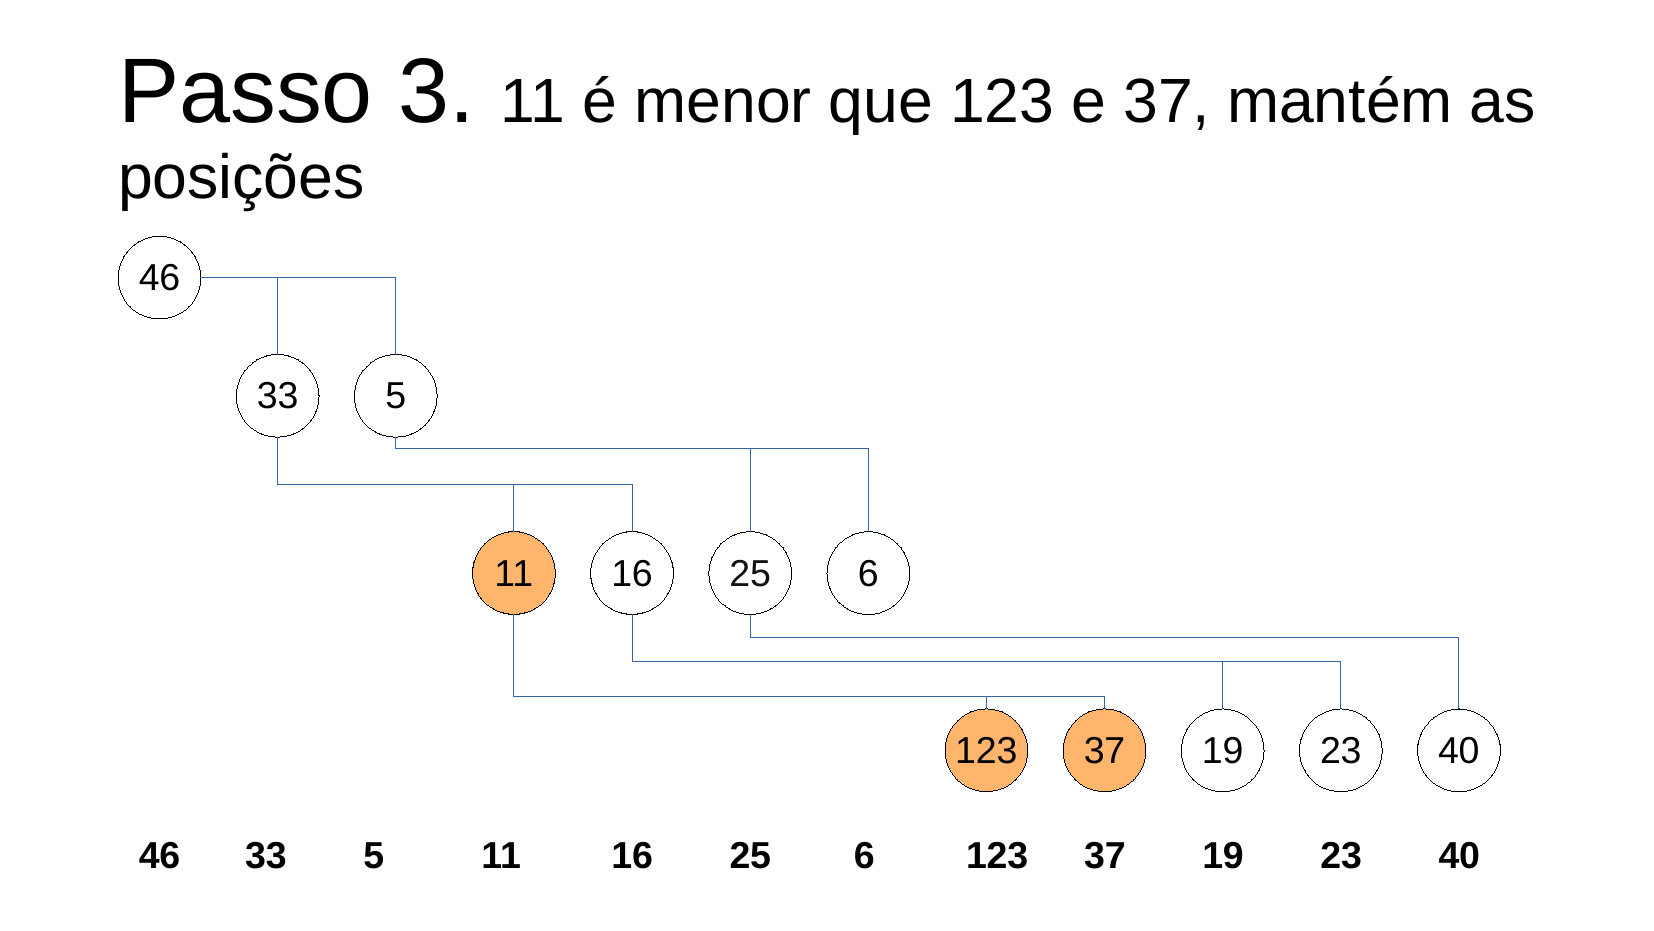

# Passo 3. 11 é menor que 123 e 37, mantém as posições
46
33
5
11
16
25
6
123
37
19
23
40
46
33
5
11
16
25
6
123
37
19
23
40